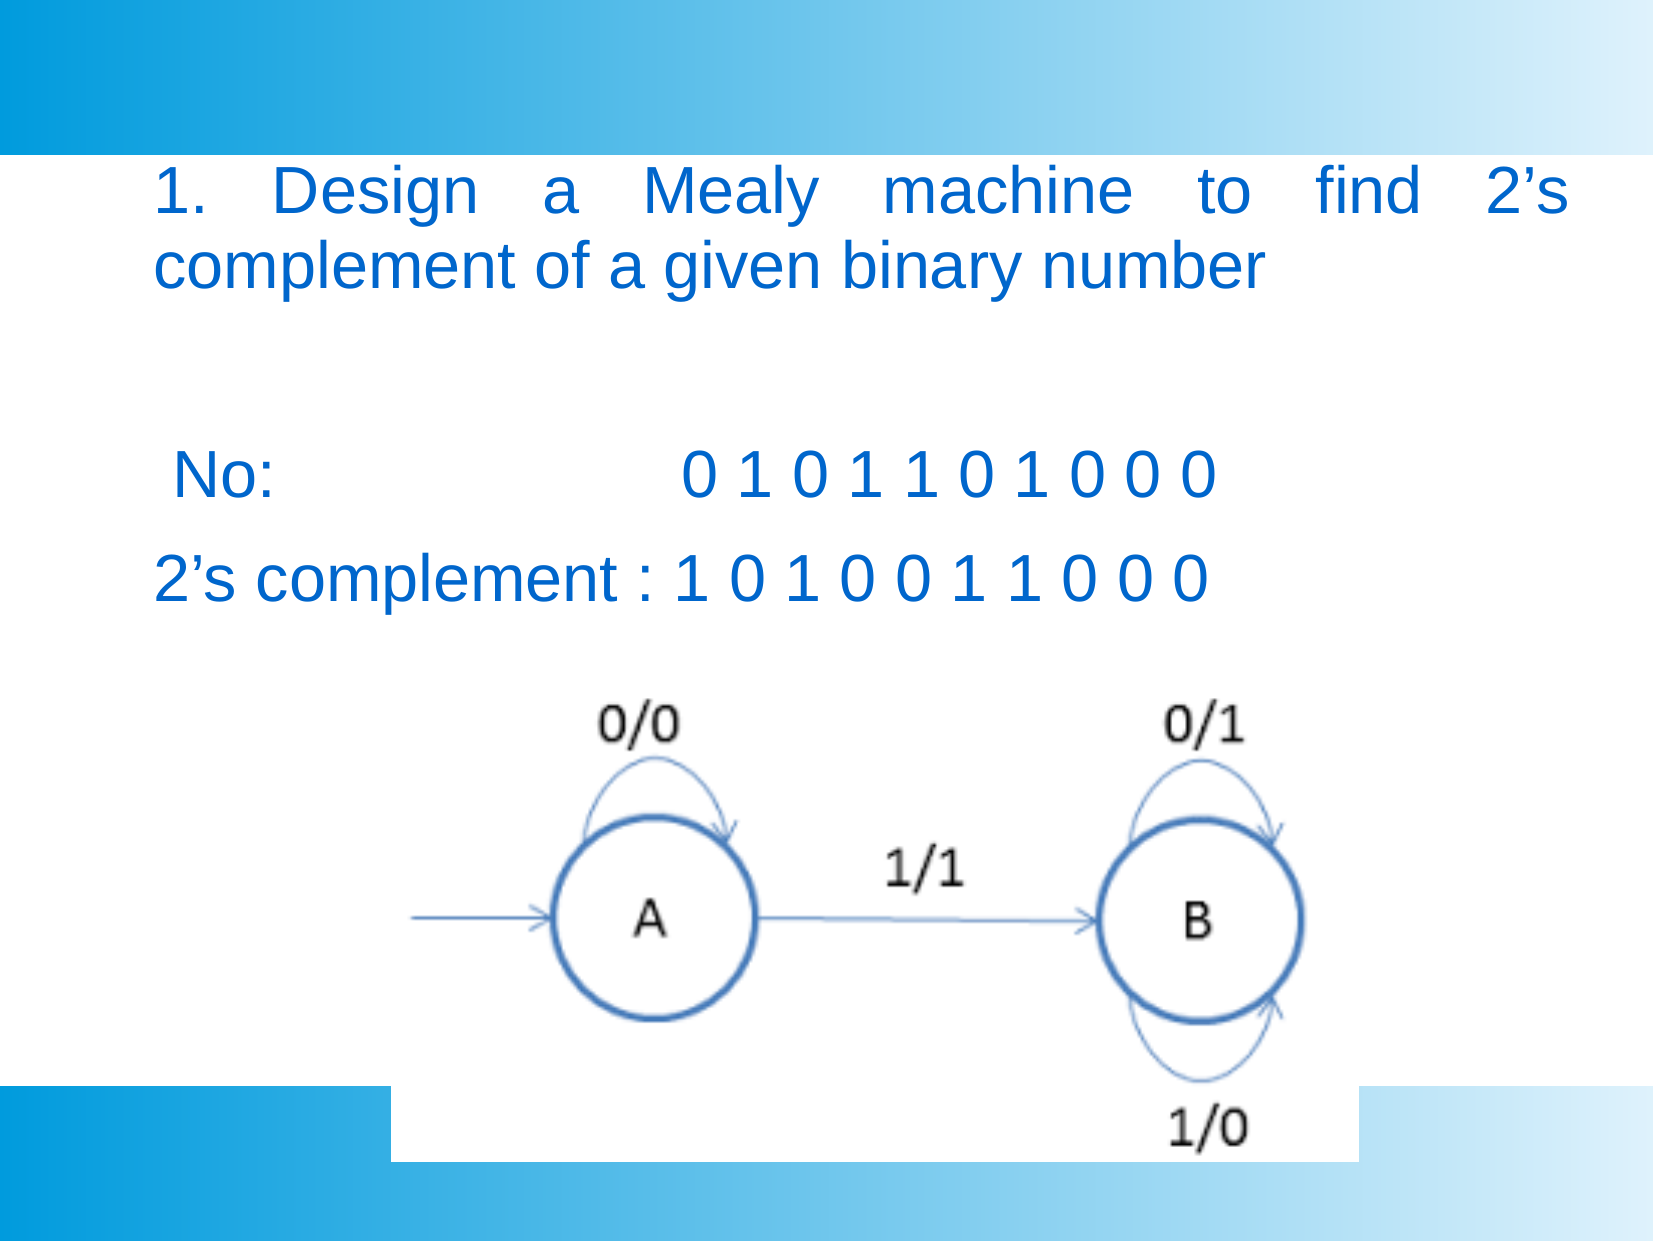

# 1. Design a Mealy machine to find 2’s complement of a given binary number
 No: 0 1 0 1 1 0 1 0 0 0
2’s complement : 1 0 1 0 0 1 1 0 0 0